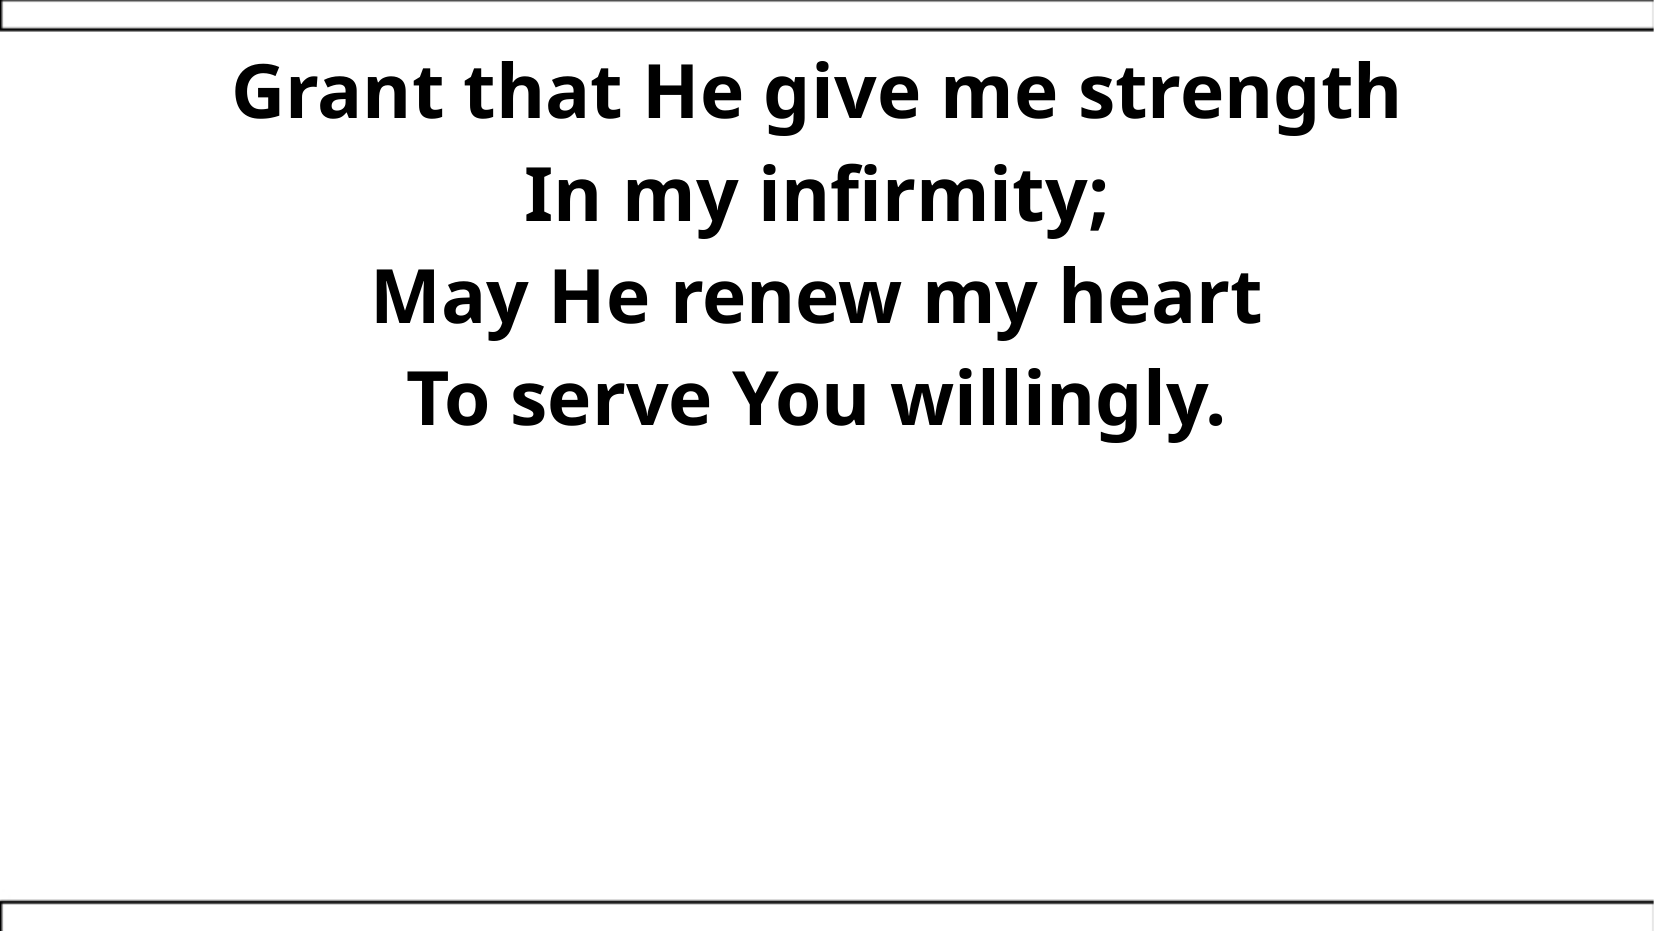

Grant that He give me strength
In my infirmity;
May He renew my heart
To serve You willingly.